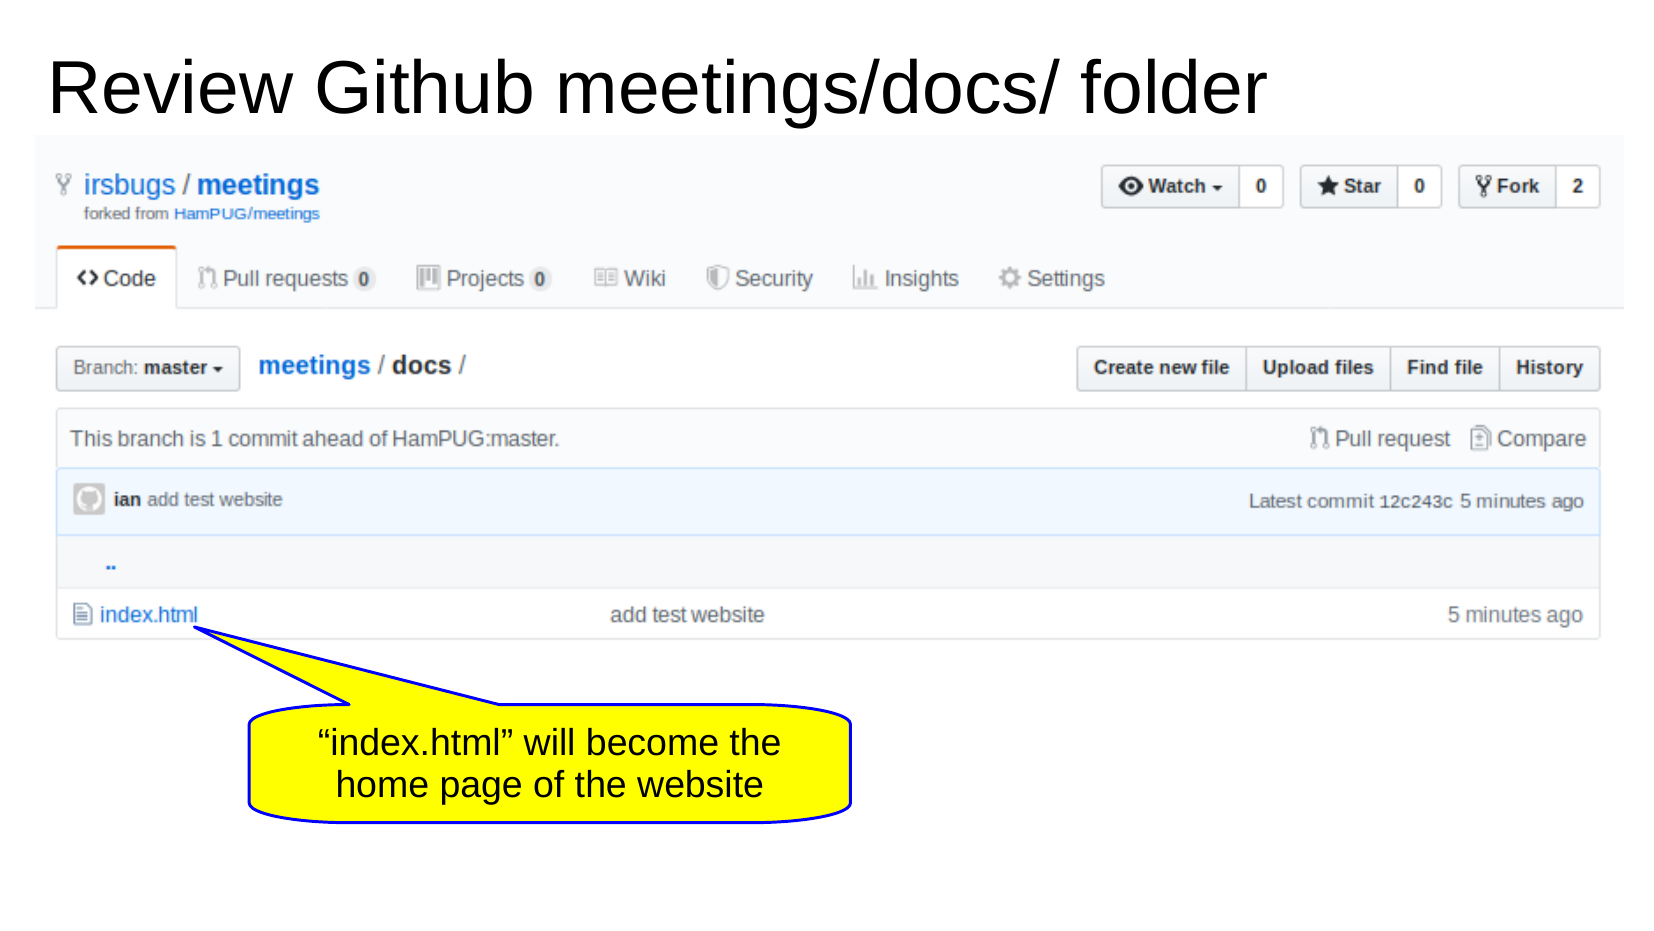

# Review Github meetings/docs/ folder
“index.html” will become the home page of the website